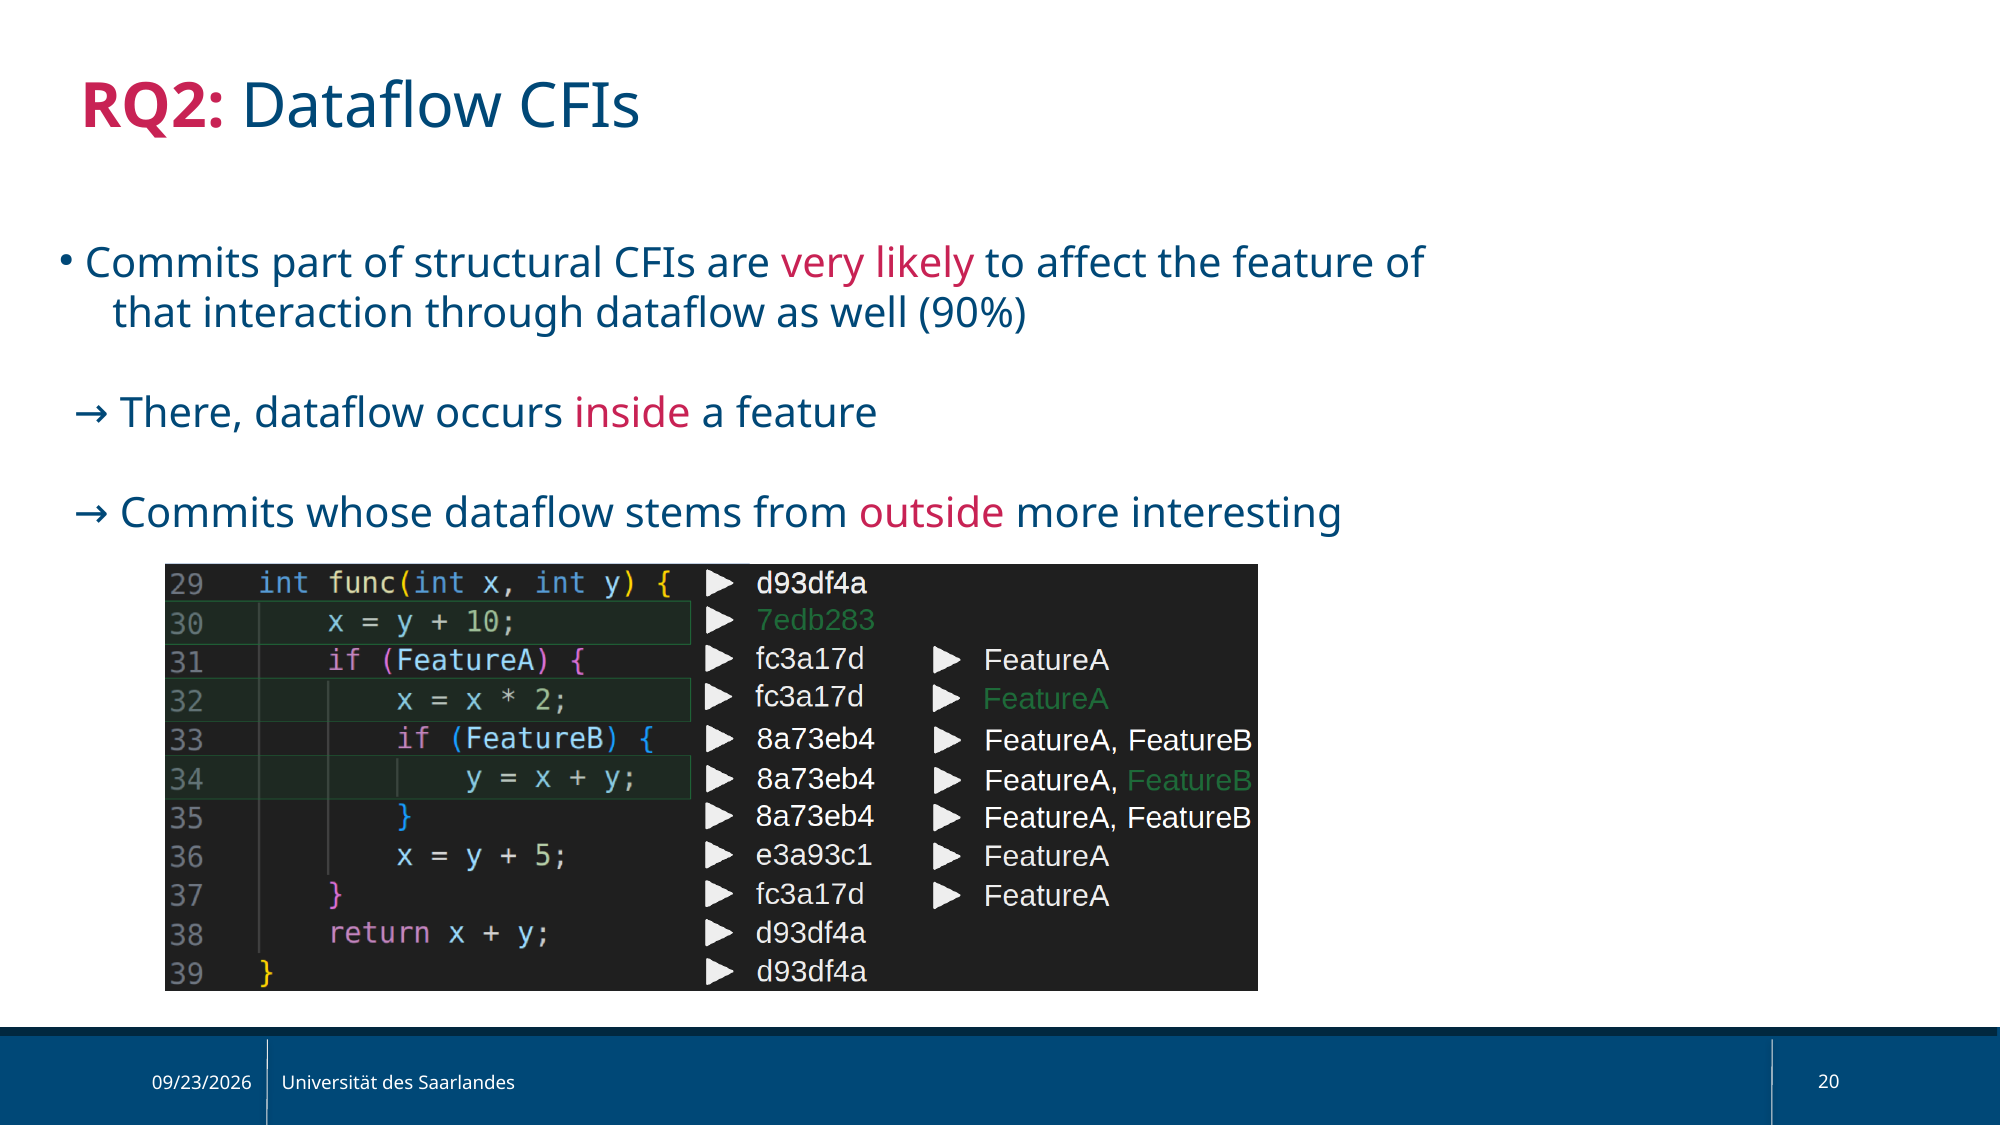

RQ2: Dataflow CFIs
# Commits part of structural CFIs are very likely to affect the feature of that interaction through dataflow as well (90%)
→ There, dataflow occurs inside a feature
→ Commits whose dataflow stems from outside more interesting
Universität des Saarlandes